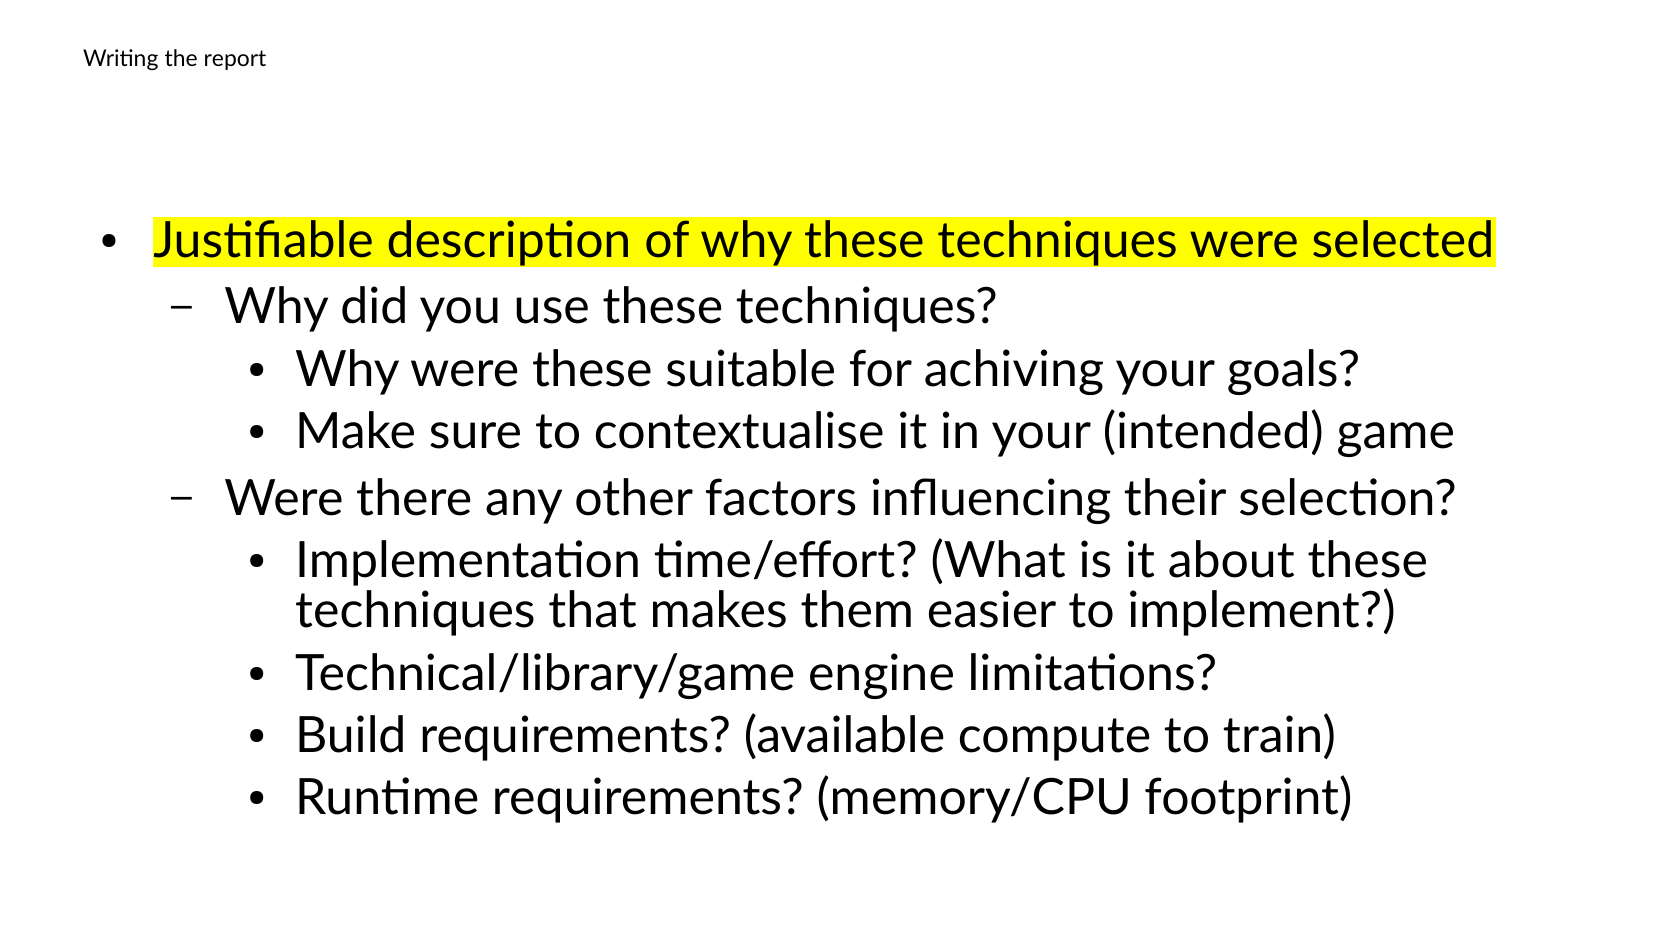

# Writing the report
Justifiable description of why these techniques were selected
Why did you use these techniques?
Why were these suitable for achiving your goals?
Make sure to contextualise it in your (intended) game
Were there any other factors influencing their selection?
Implementation time/effort? (What is it about these techniques that makes them easier to implement?)
Technical/library/game engine limitations?
Build requirements? (available compute to train)
Runtime requirements? (memory/CPU footprint)